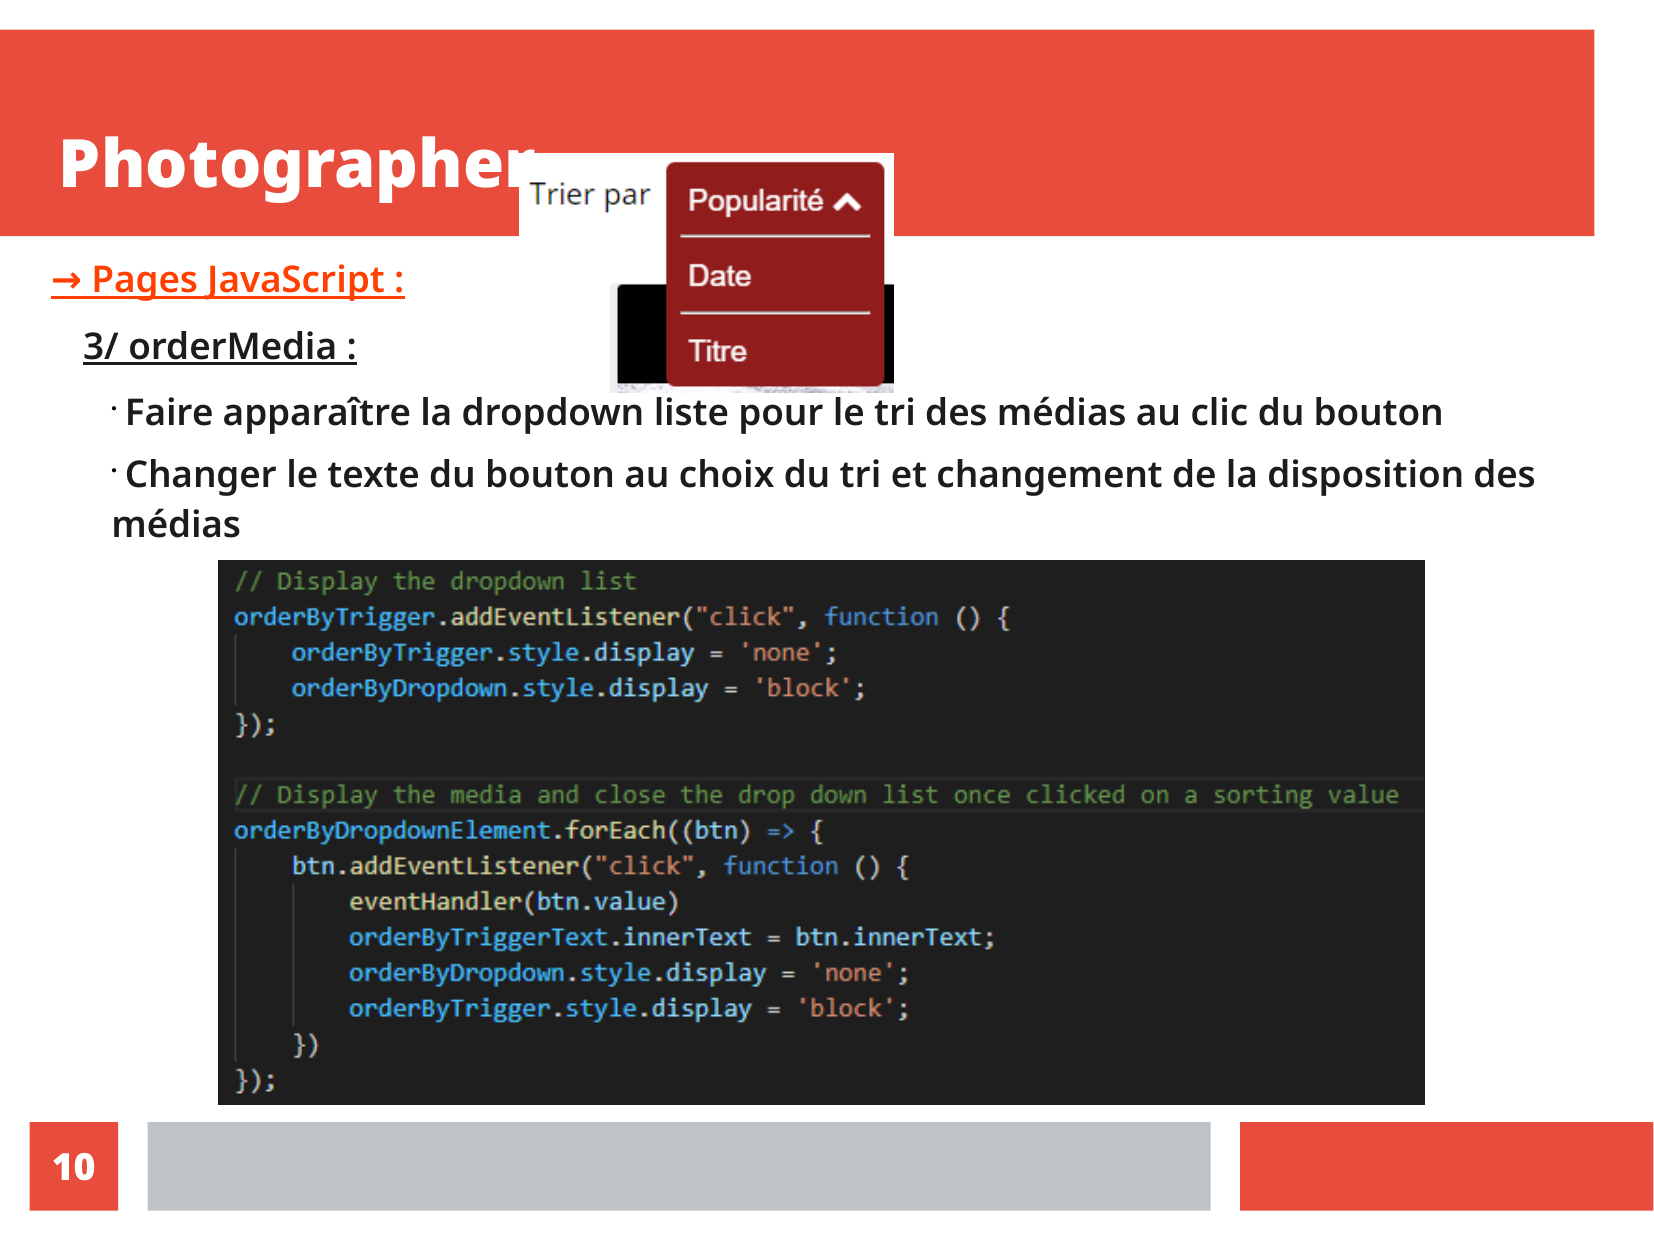

# Photographer
→ Pages JavaScript :
3/ orderMedia :
 Faire apparaître la dropdown liste pour le tri des médias au clic du bouton
 Changer le texte du bouton au choix du tri et changement de la disposition des médias
10